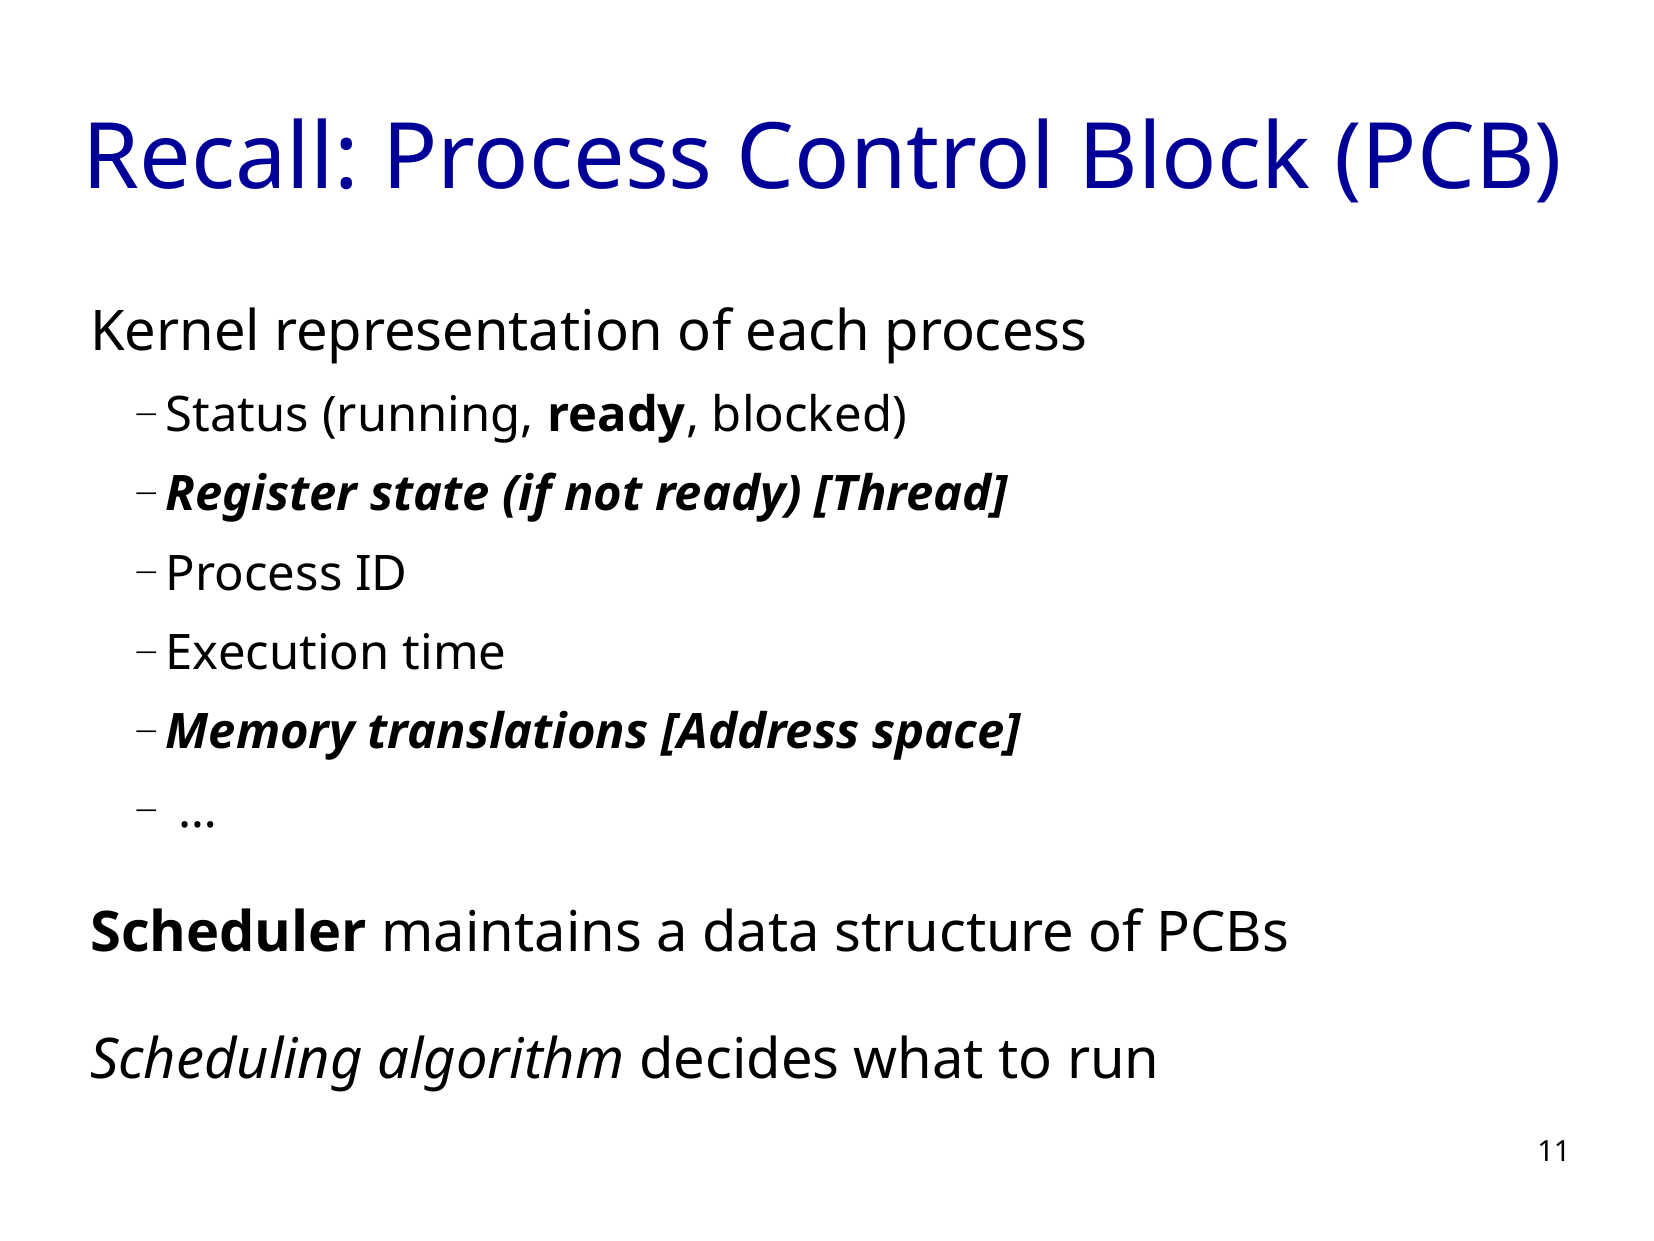

# Recall: Process Control Block (PCB)
Kernel representation of each process
Status (running, ready, blocked)
Register state (if not ready) [Thread]
Process ID
Execution time
Memory translations [Address space]
 …
Scheduler maintains a data structure of PCBs
Scheduling algorithm decides what to run
11